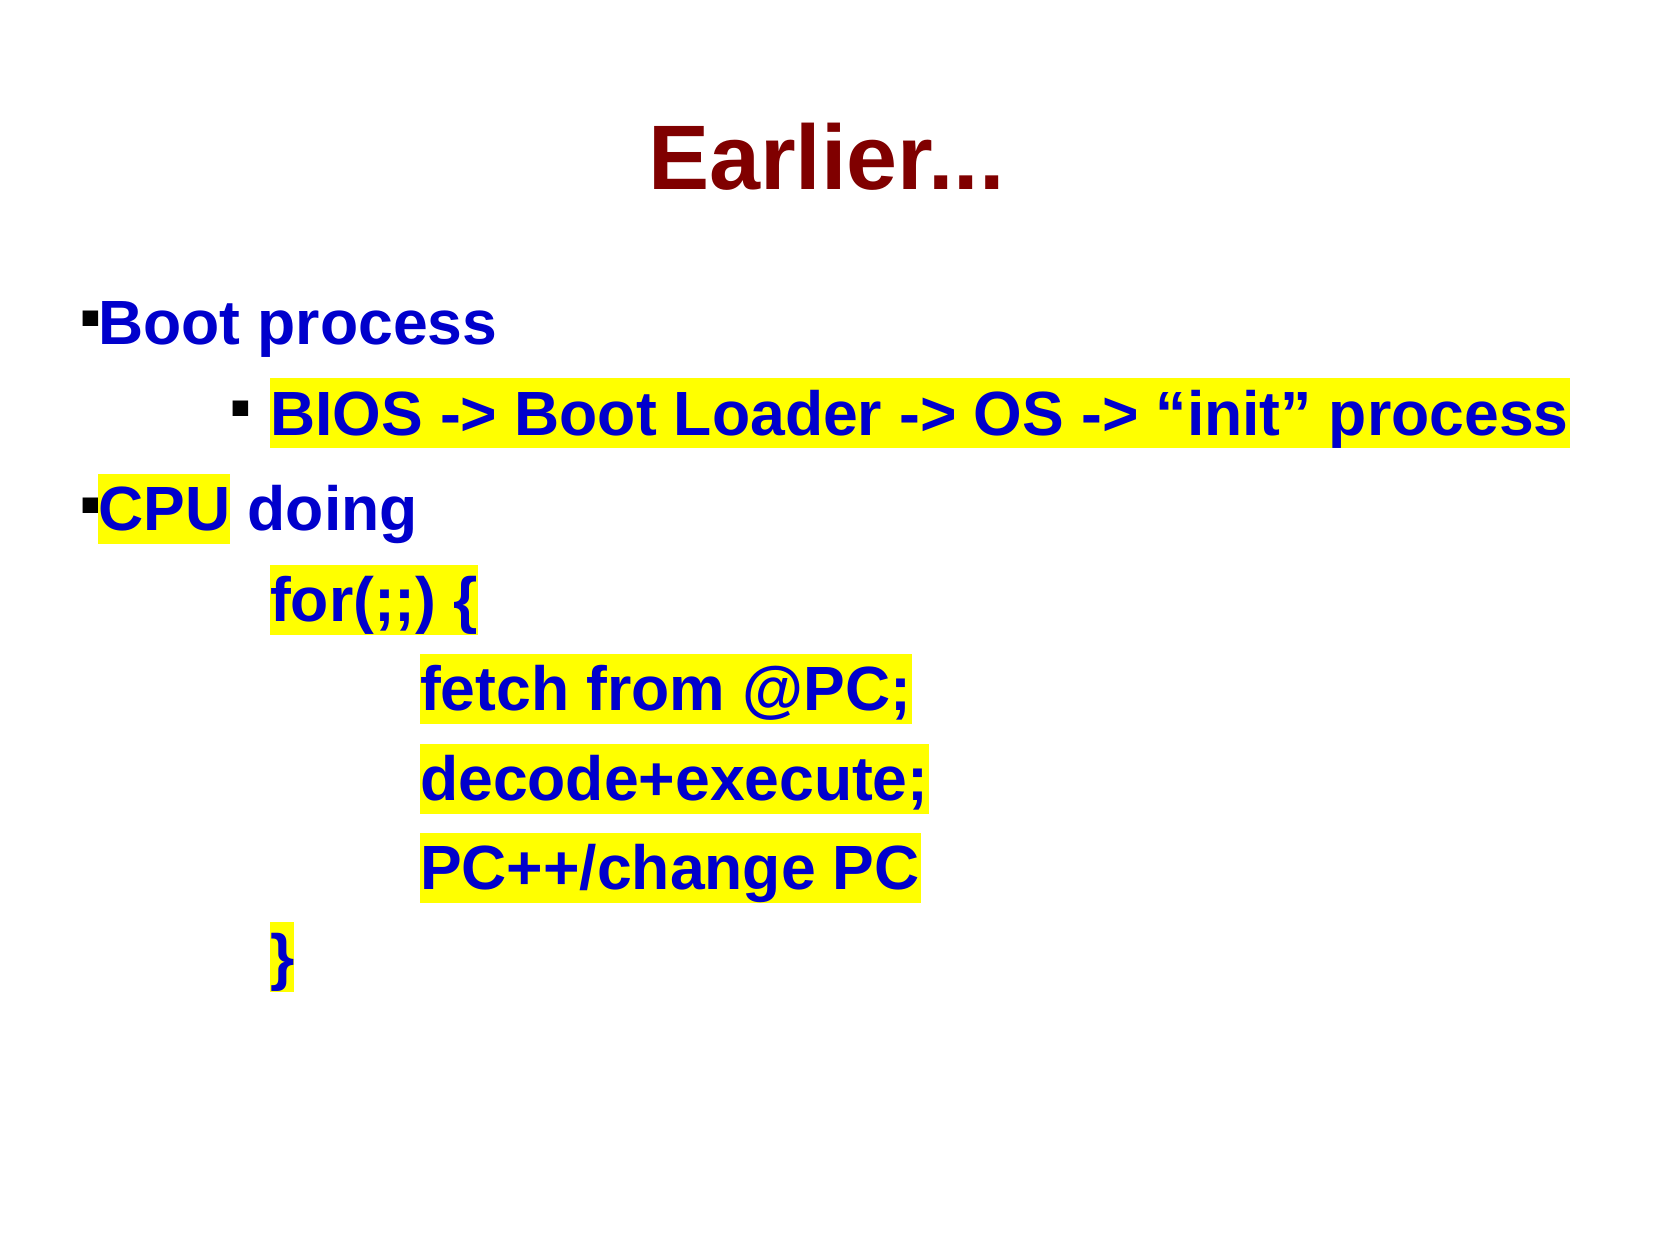

# Earlier...
Boot process
BIOS -> Boot Loader -> OS -> “init” process
CPU doing
for(;;) {
fetch from @PC;
decode+execute;
PC++/change PC
}